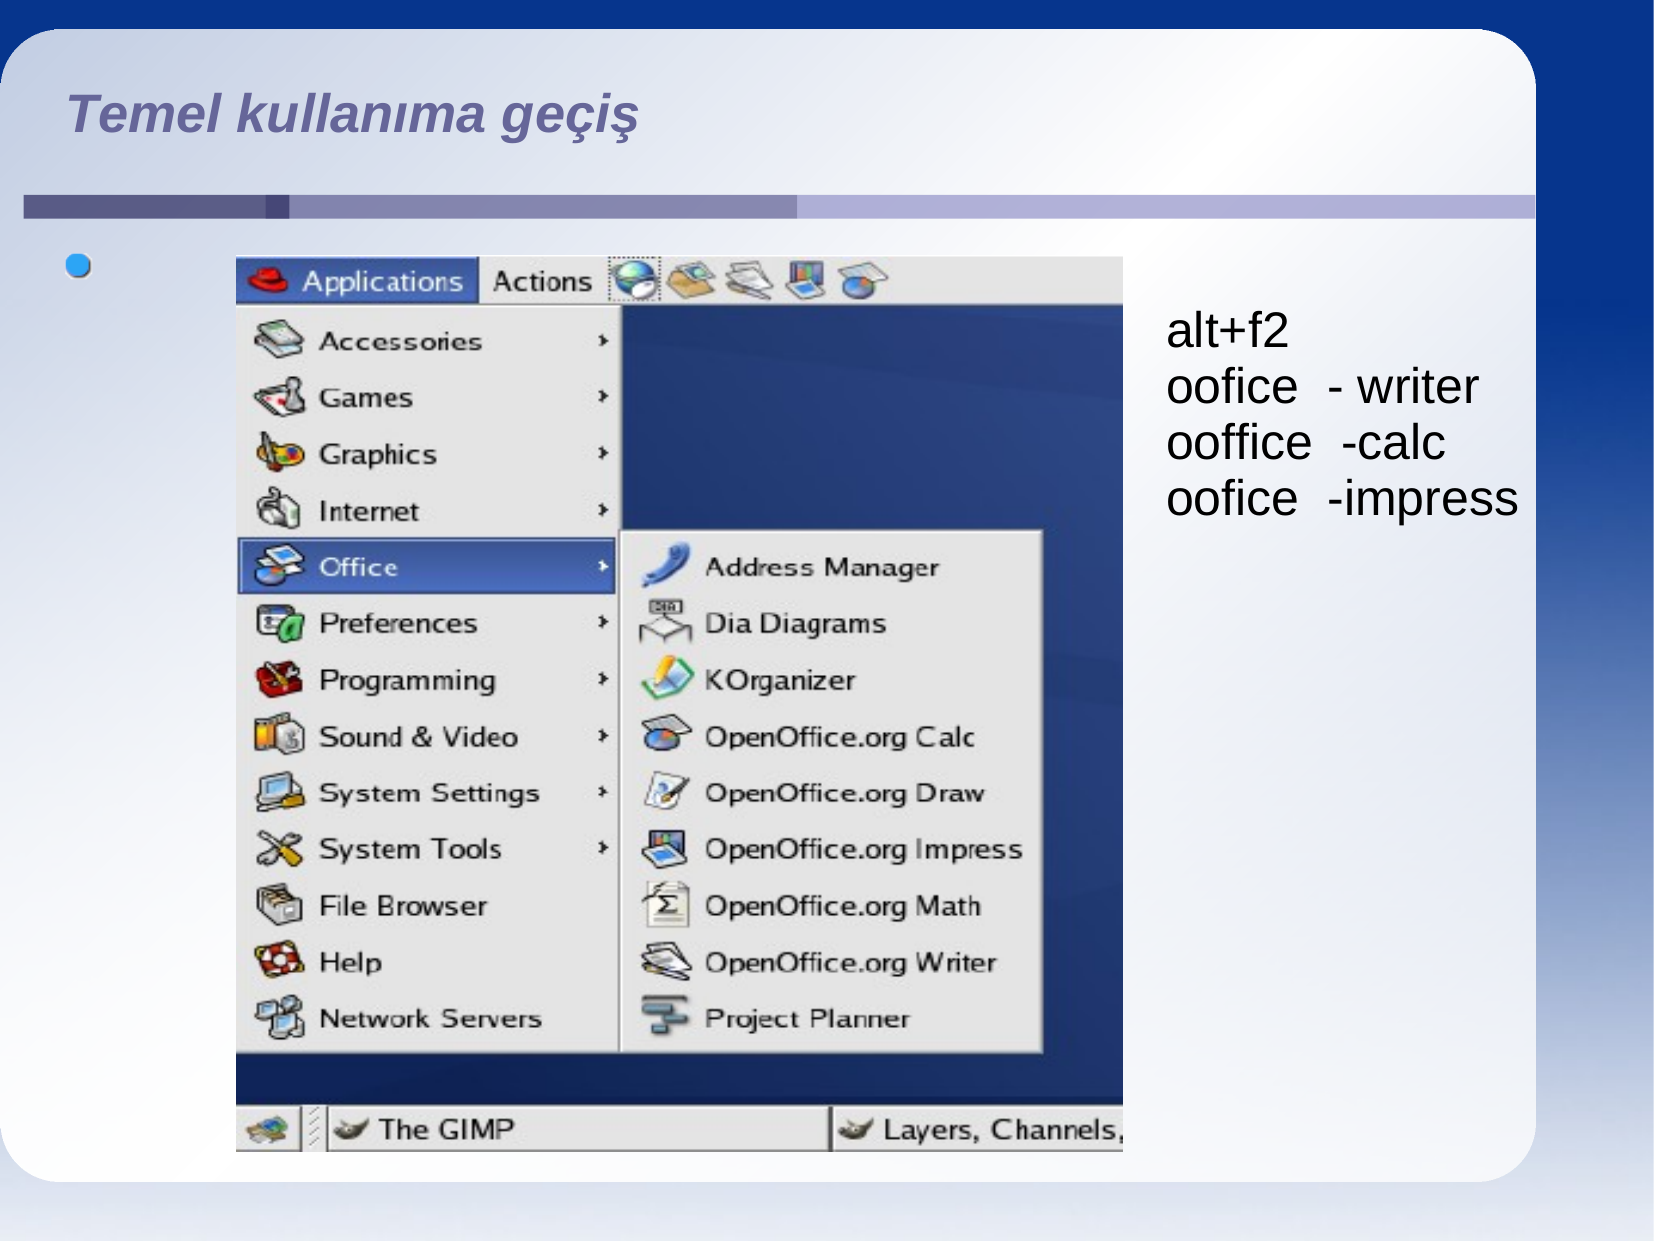

# Temel kullanıma geçiş
alt+f2
oofice - writer
ooffice -calc
oofice -impress